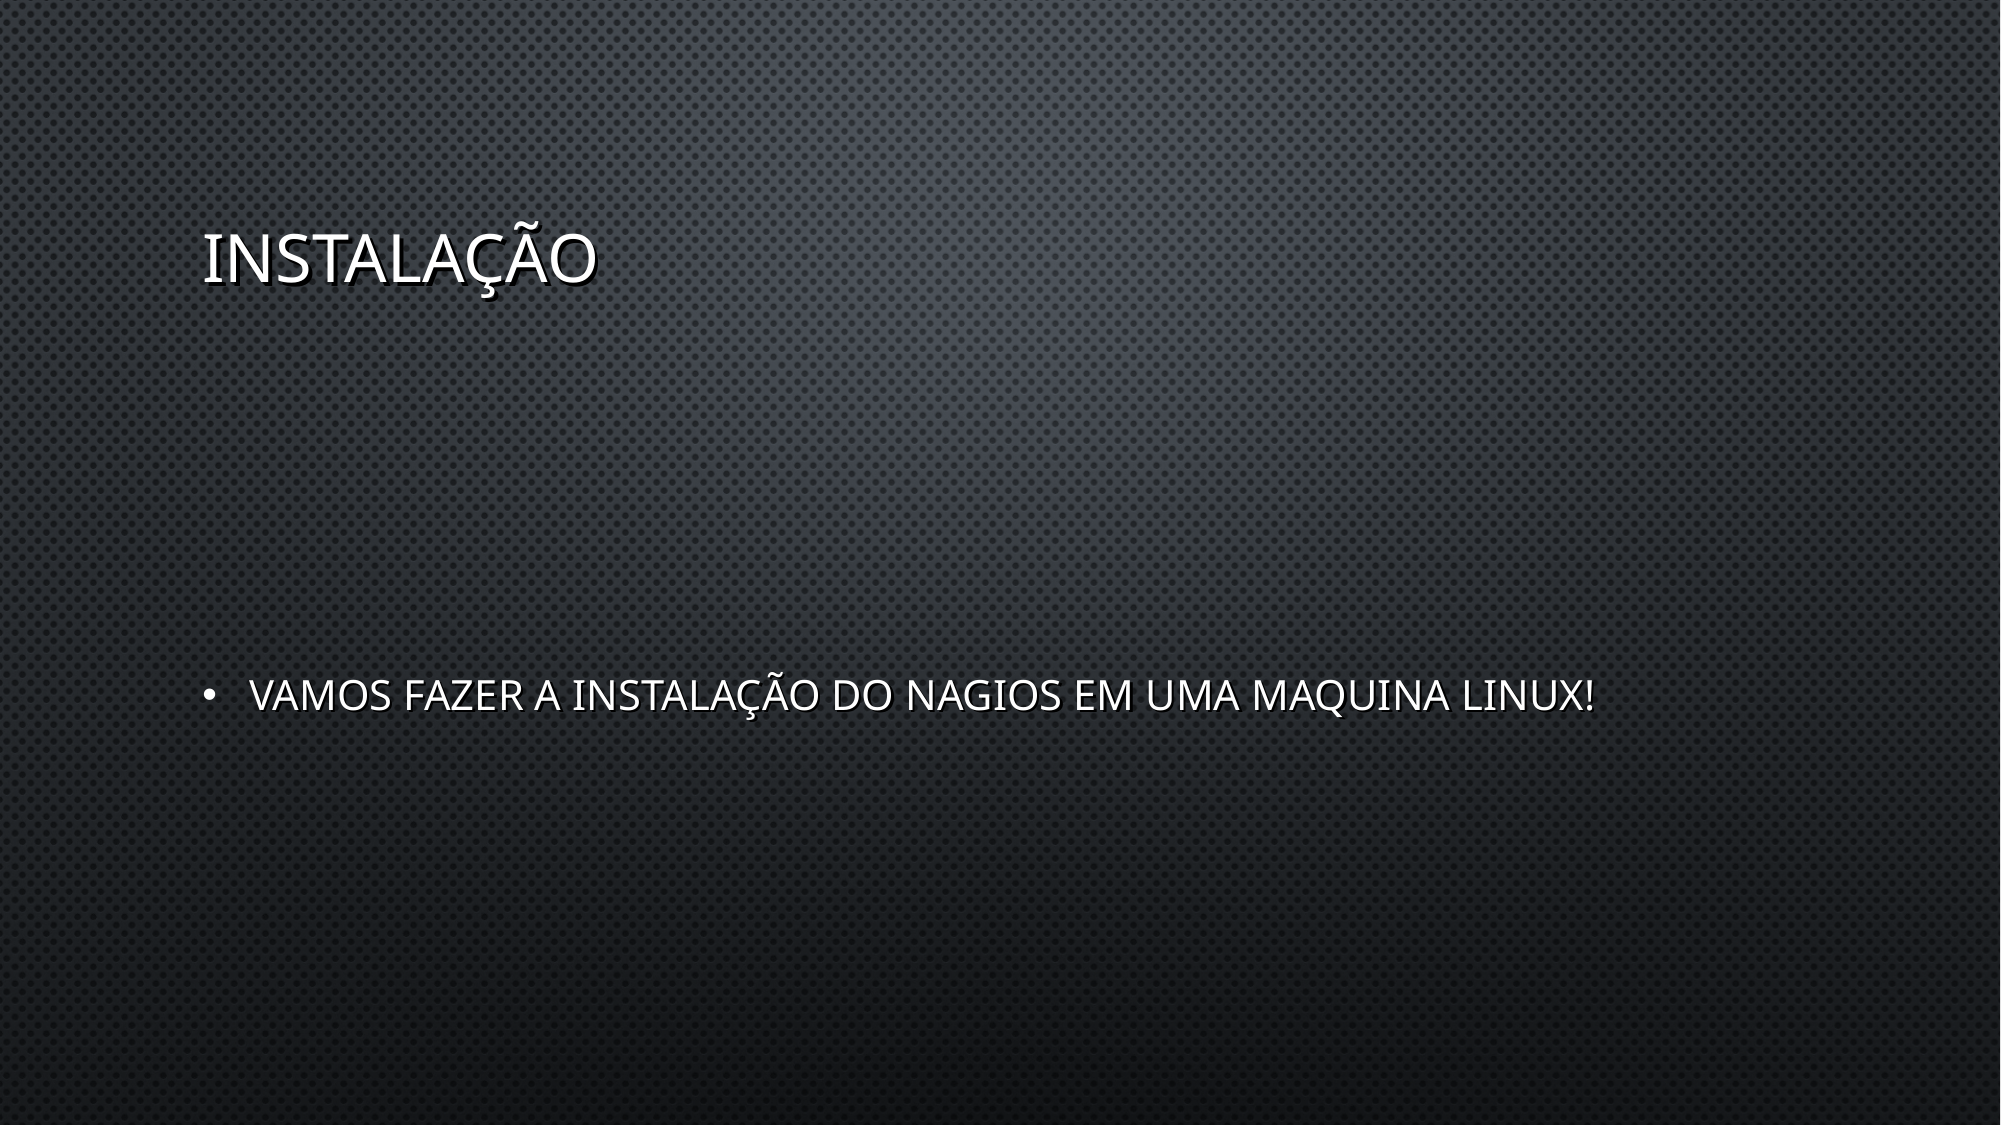

# Instalação
Vamos fazer a instalação do Nagios em uma maquina linux!